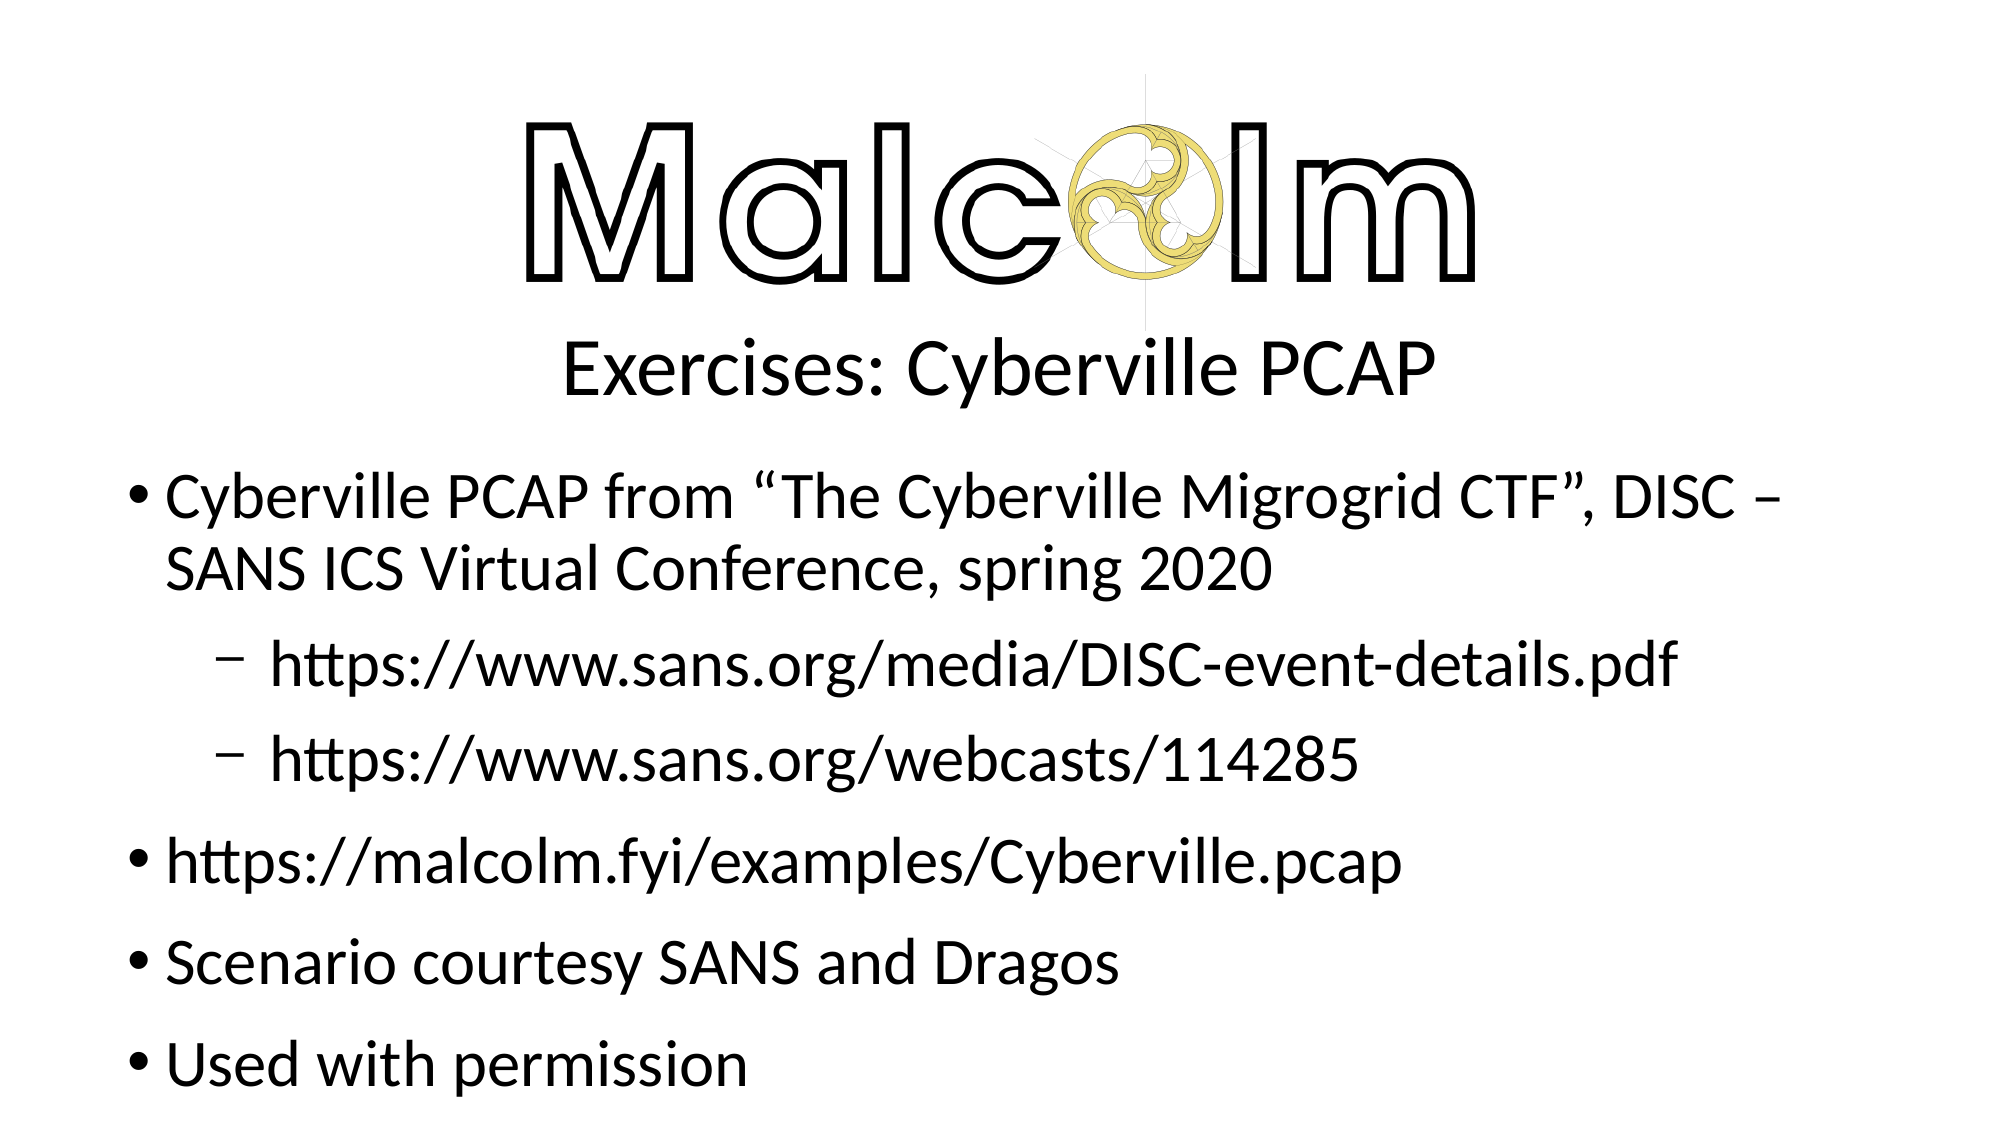

# Exercises: Cyberville PCAP
Cyberville PCAP from “The Cyberville Migrogrid CTF”, DISC – SANS ICS Virtual Conference, spring 2020
https://www.sans.org/media/DISC-event-details.pdf
https://www.sans.org/webcasts/114285
https://malcolm.fyi/examples/Cyberville.pcap
Scenario courtesy SANS and Dragos
Used with permission